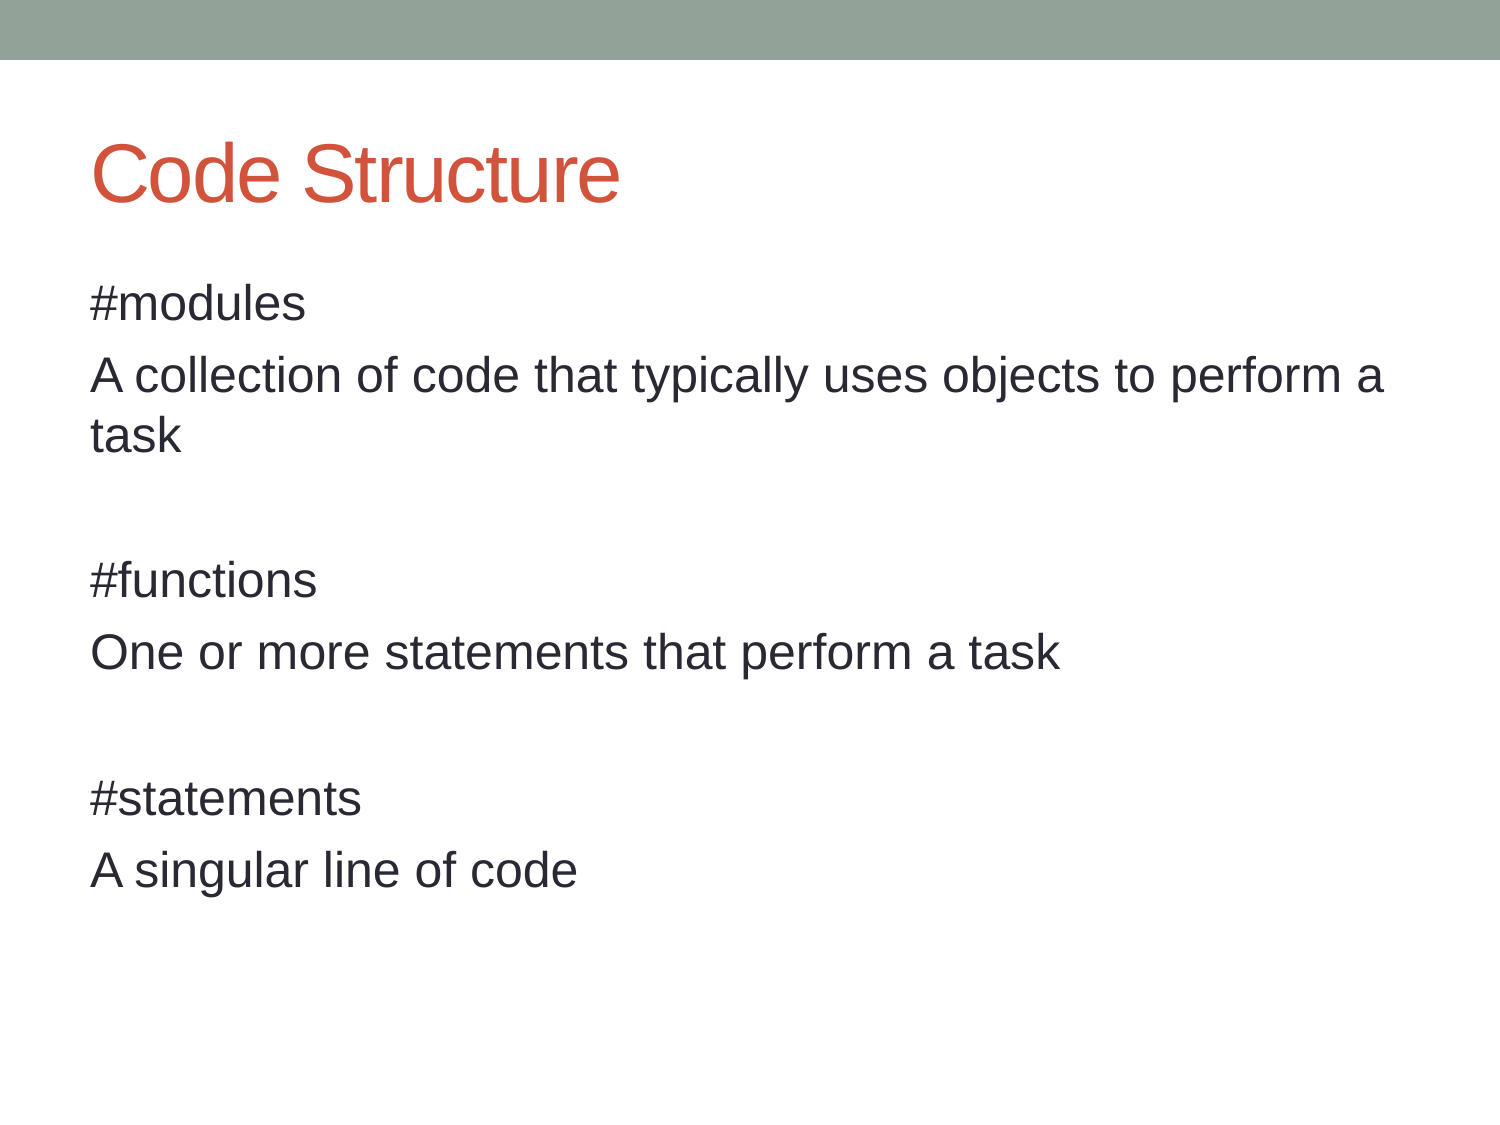

# Code Structure
#modules
A collection of code that typically uses objects to perform a task
#functions
One or more statements that perform a task
#statements
A singular line of code